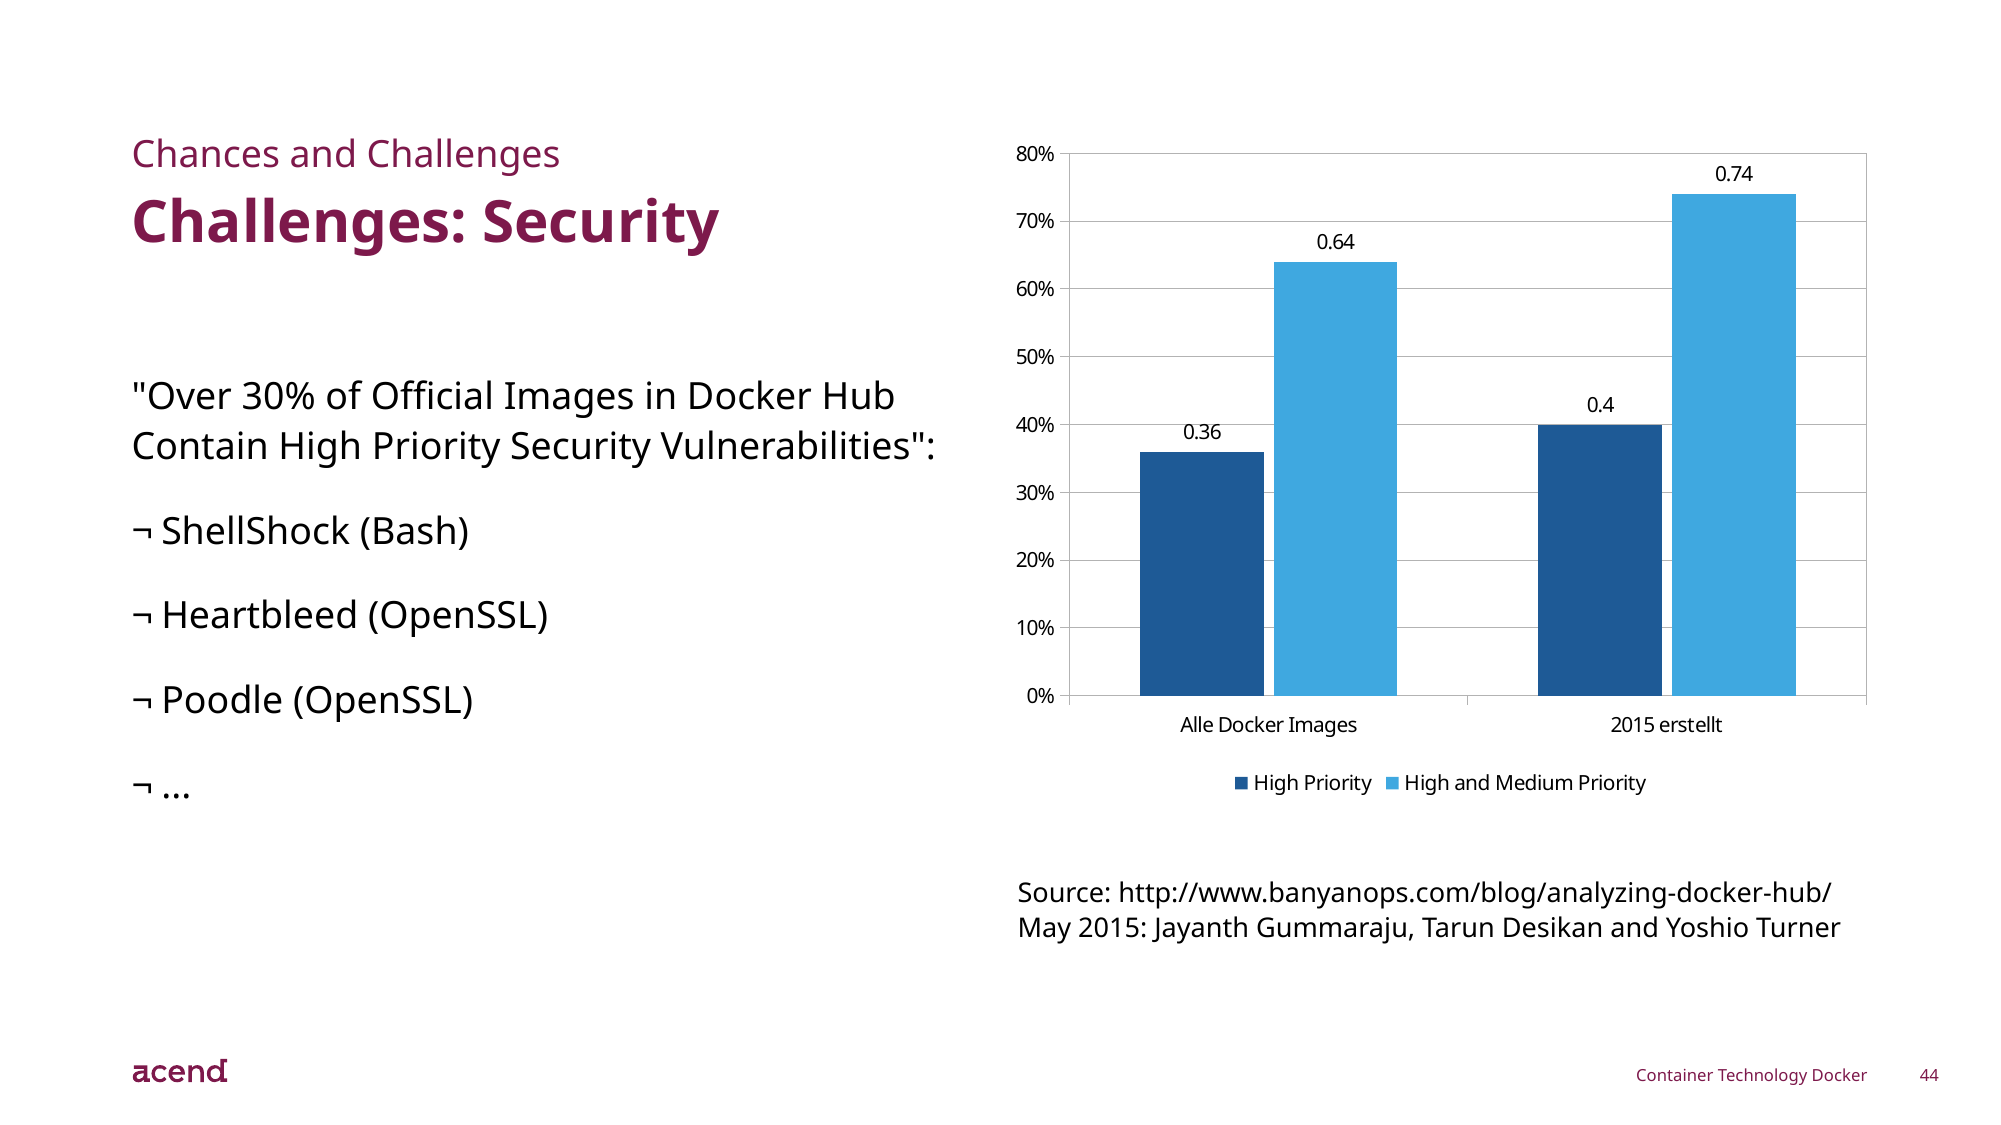

Chances and Challenges
### Chart
| Category | High Priority | High and Medium Priority |
|---|---|---|
| Alle Docker Images | 0.36 | 0.64 |
| 2015 erstellt | 0.4 | 0.74 |Challenges: Security
# "Over 30% of Official Images in Docker Hub Contain High Priority Security Vulnerabilities":
ShellShock (Bash)
Heartbleed (OpenSSL)
Poodle (OpenSSL)
...
Source: http://www.banyanops.com/blog/analyzing-docker-hub/
May 2015: Jayanth Gummaraju, Tarun Desikan and Yoshio Turner
Container Technology Docker
44